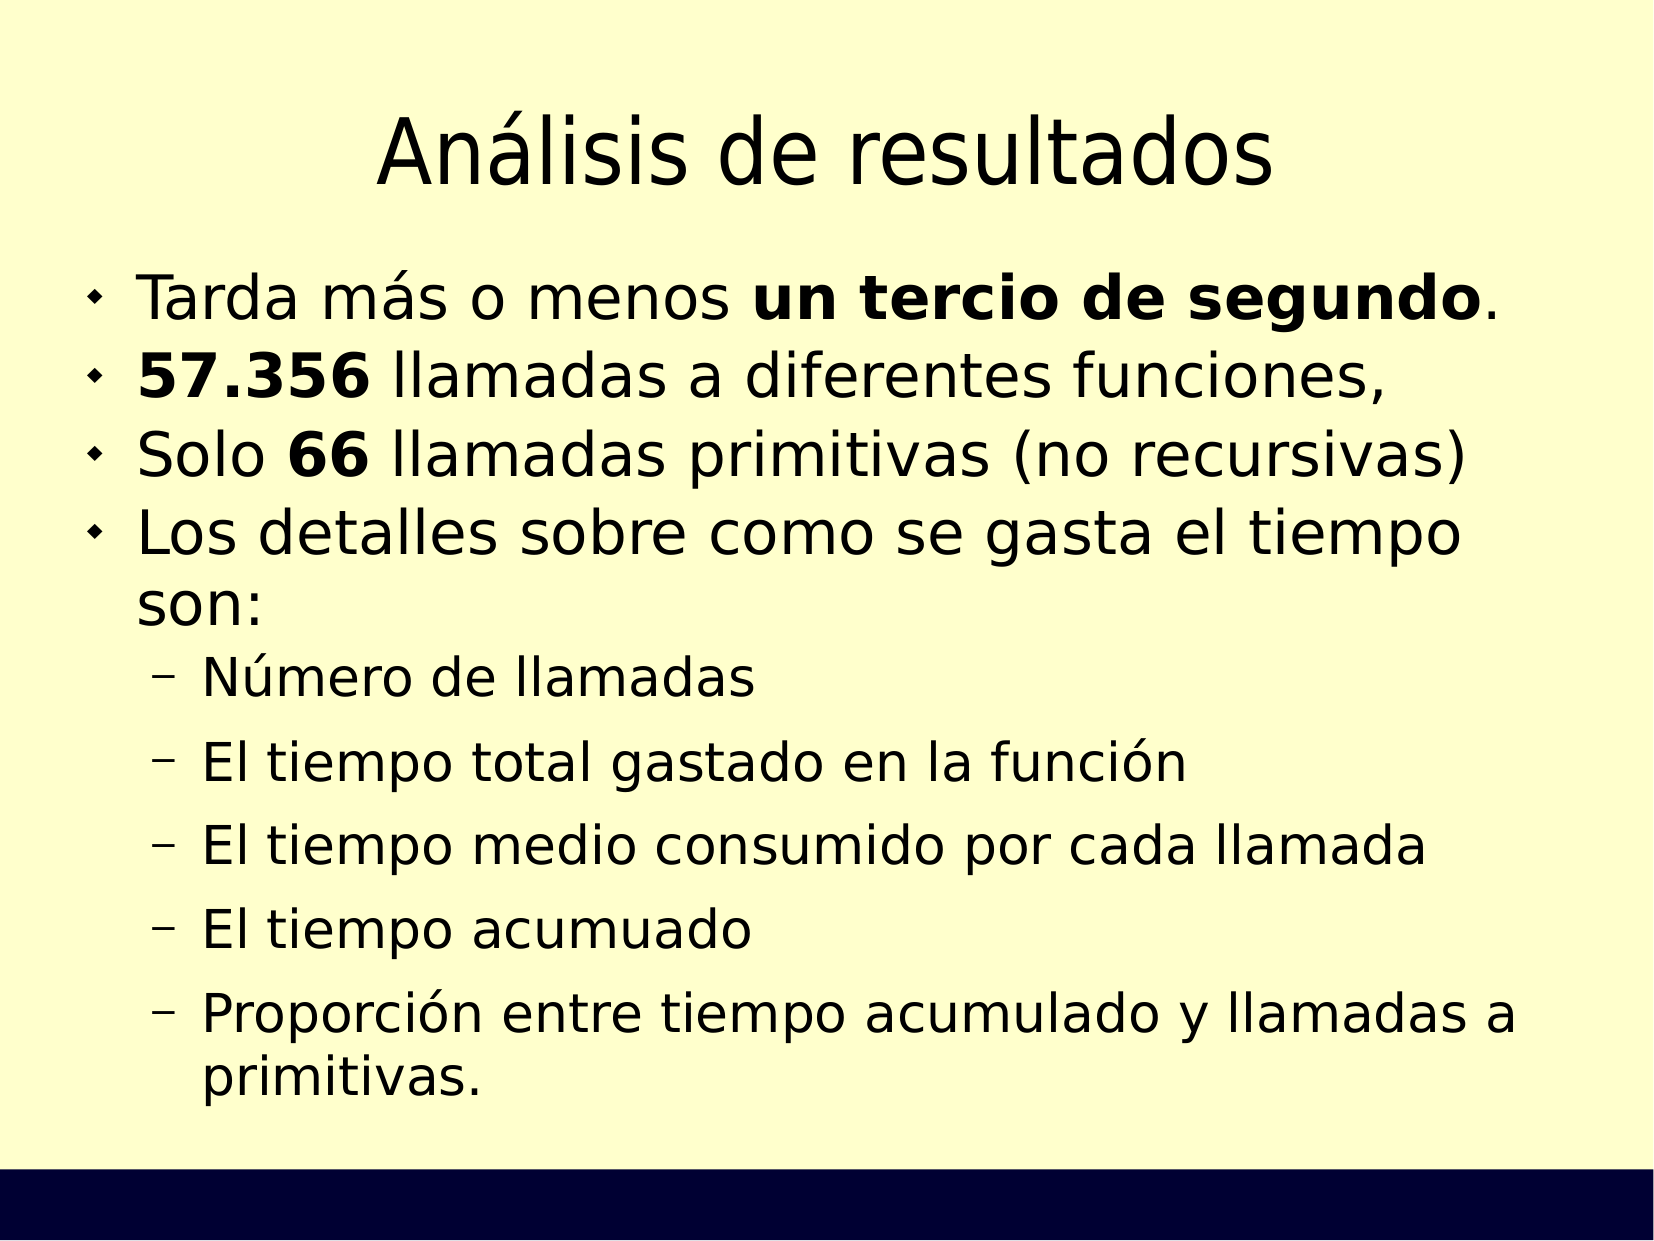

# Análisis de resultados
Tarda más o menos un tercio de segundo.
57.356 llamadas a diferentes funciones,
Solo 66 llamadas primitivas (no recursivas)
Los detalles sobre como se gasta el tiempo son:
Número de llamadas
El tiempo total gastado en la función
El tiempo medio consumido por cada llamada
El tiempo acumuado
Proporción entre tiempo acumulado y llamadas a primitivas.